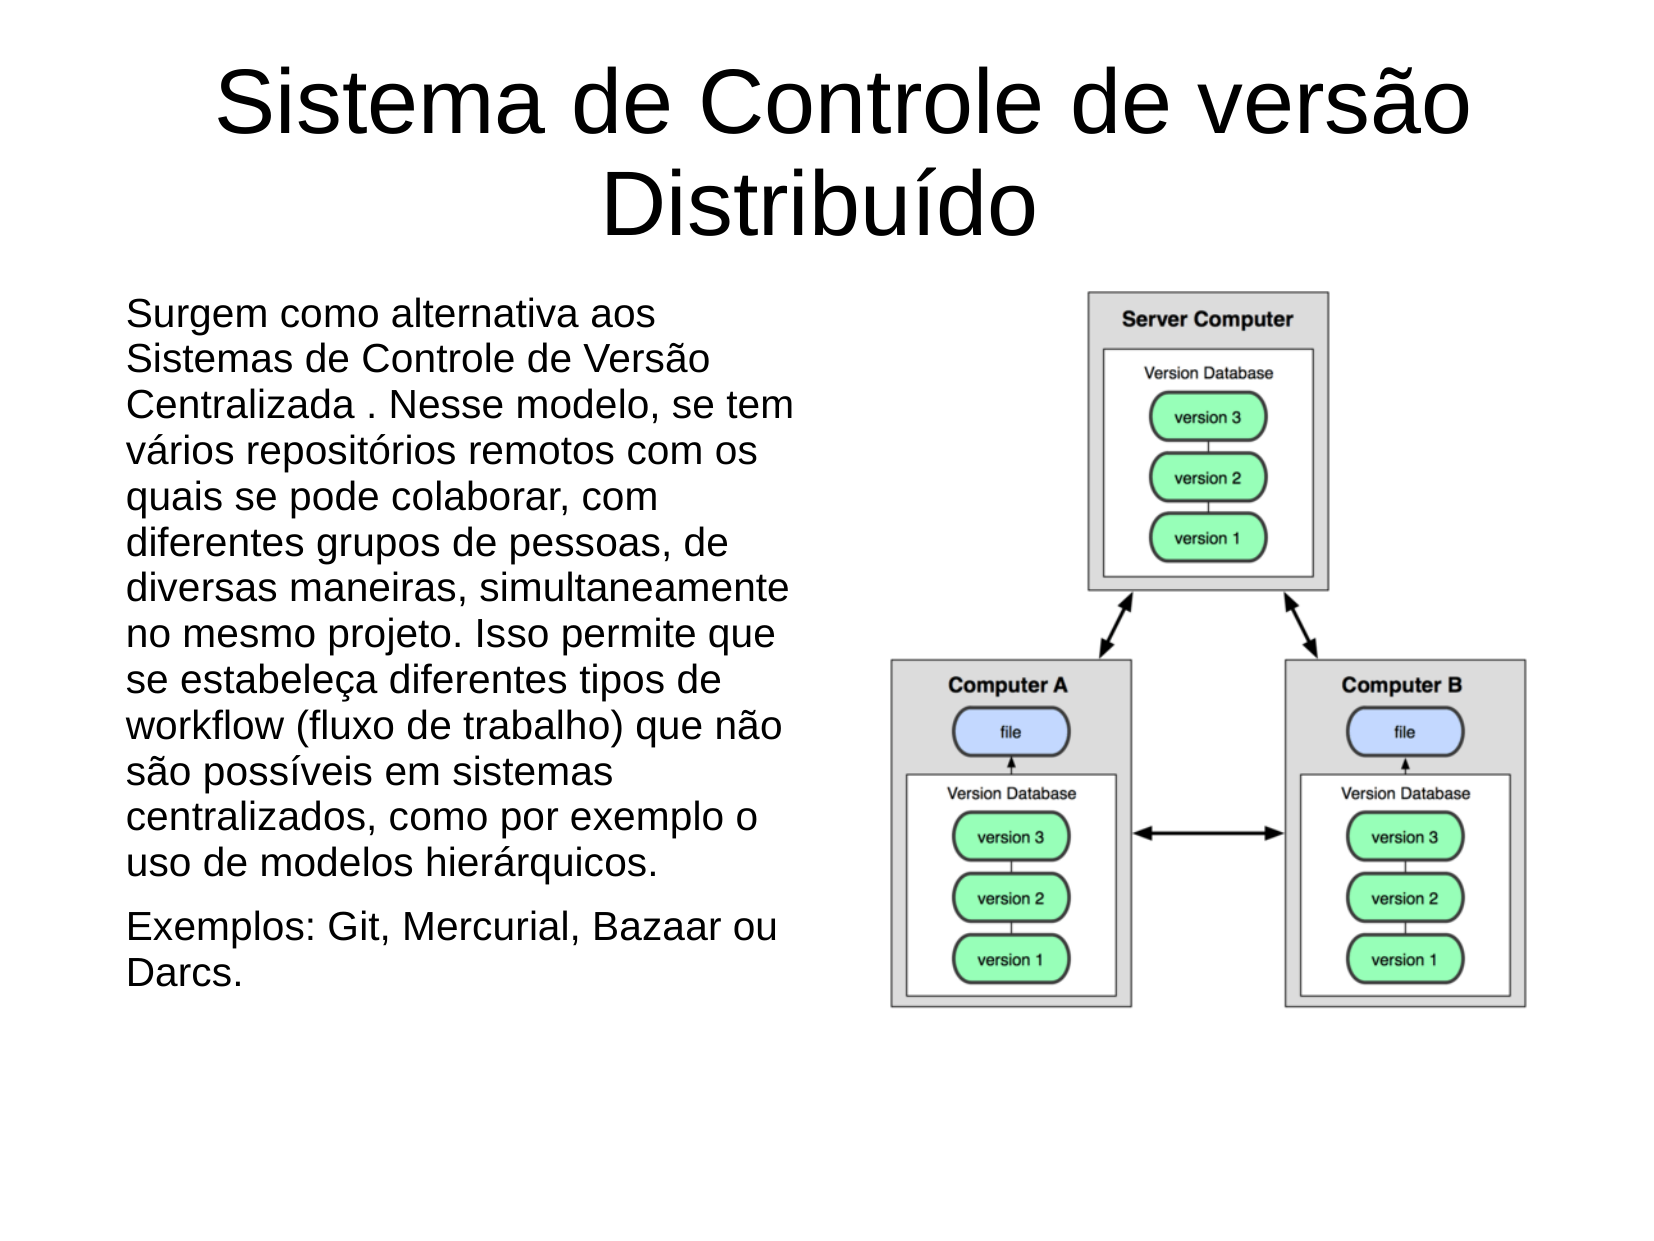

# Sistema de Controle de versão Distribuído
Surgem como alternativa aos Sistemas de Controle de Versão Centralizada . Nesse modelo, se tem vários repositórios remotos com os quais se pode colaborar, com diferentes grupos de pessoas, de diversas maneiras, simultaneamente no mesmo projeto. Isso permite que se estabeleça diferentes tipos de workflow (fluxo de trabalho) que não são possíveis em sistemas centralizados, como por exemplo o uso de modelos hierárquicos.
Exemplos: Git, Mercurial, Bazaar ou Darcs.